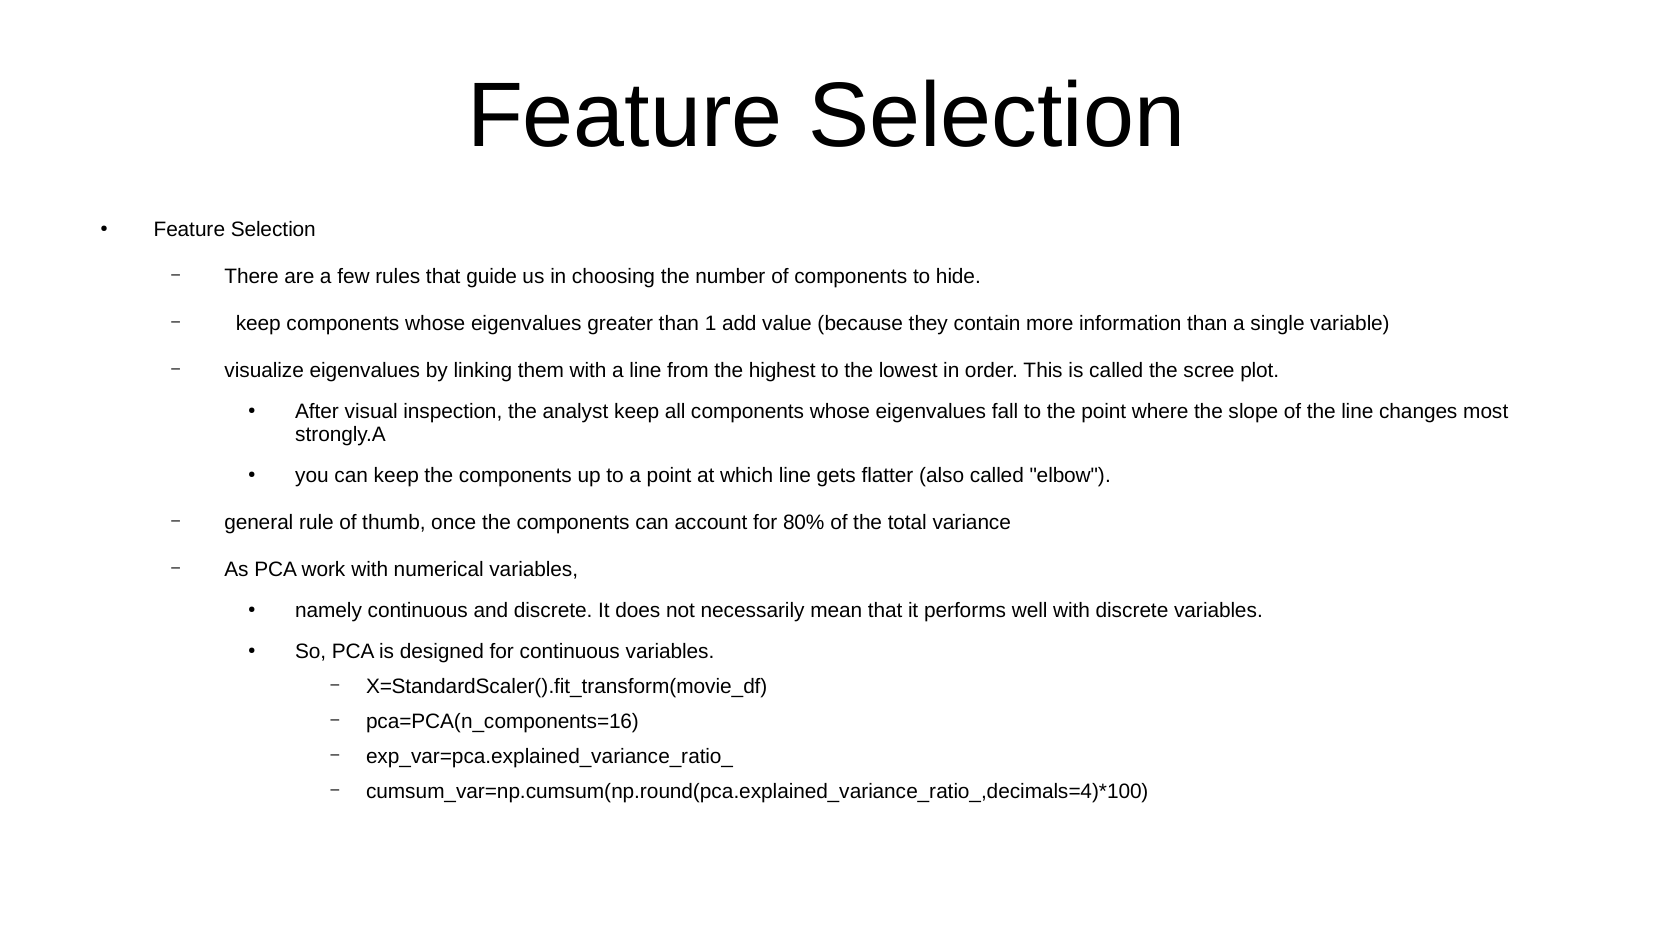

# Feature Selection
Feature Selection
There are a few rules that guide us in choosing the number of components to hide.
 keep components whose eigenvalues greater than 1 add value (because they contain more information than a single variable)
visualize eigenvalues by linking them with a line from the highest to the lowest in order. This is called the scree plot.
After visual inspection, the analyst keep all components whose eigenvalues fall to the point where the slope of the line changes most strongly.A
you can keep the components up to a point at which line gets flatter (also called "elbow").
general rule of thumb, once the components can account for 80% of the total variance
As PCA work with numerical variables,
namely continuous and discrete. It does not necessarily mean that it performs well with discrete variables.
So, PCA is designed for continuous variables.
X=StandardScaler().fit_transform(movie_df)
pca=PCA(n_components=16)
exp_var=pca.explained_variance_ratio_
cumsum_var=np.cumsum(np.round(pca.explained_variance_ratio_,decimals=4)*100)